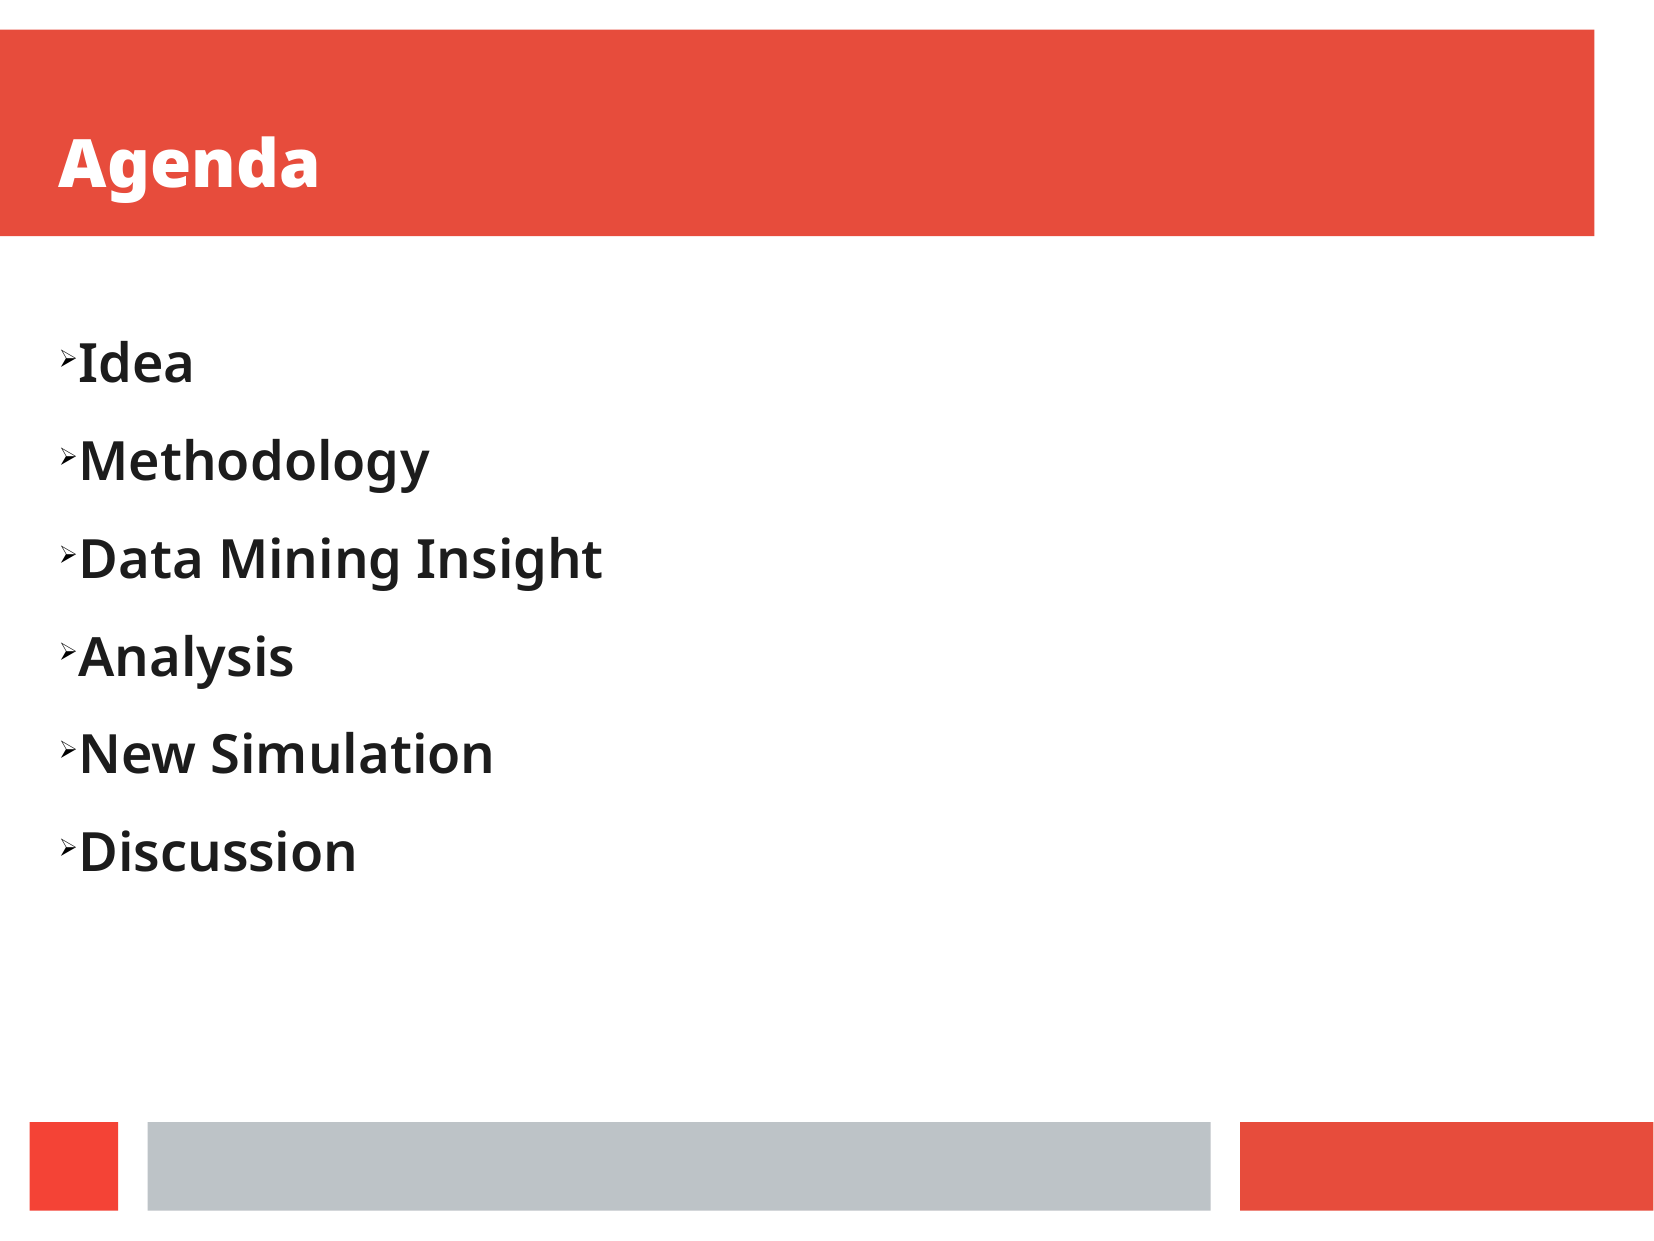

# Agenda
Idea
Methodology
Data Mining Insight
Analysis
New Simulation
Discussion